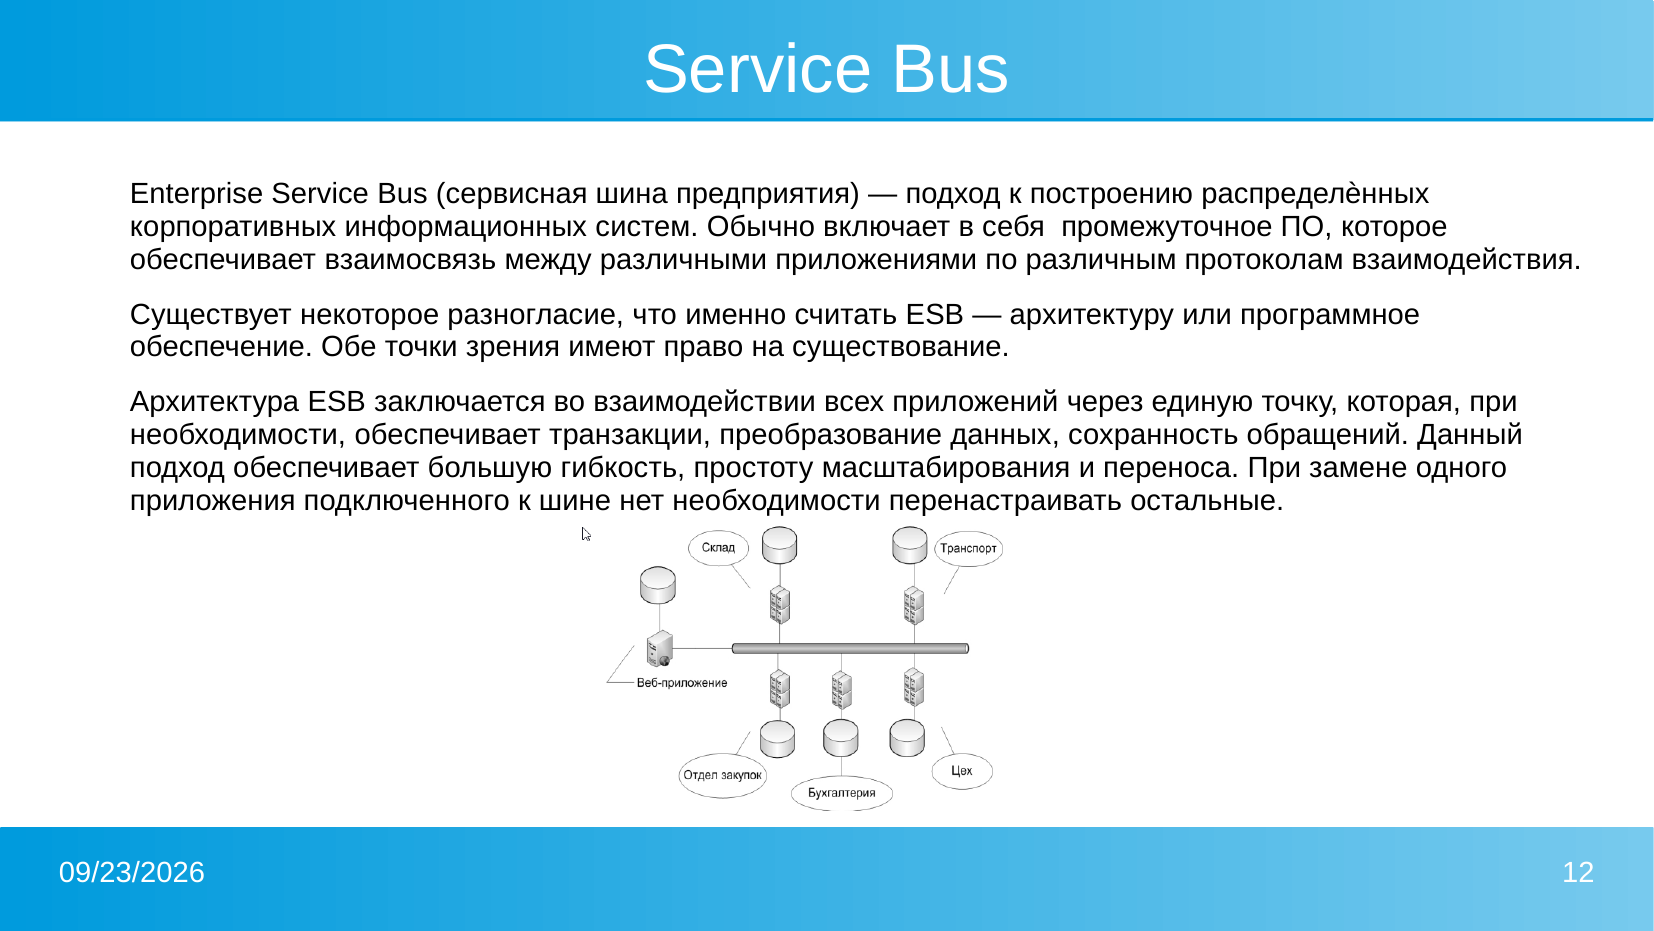

# Service Bus
Enterprise Service Bus (сервисная шина предприятия) — подход к построению распределѐнных корпоративных информационных систем. Обычно включает в себя промежуточное ПО, которое обеспечивает взаимосвязь между различными приложениями по различным протоколам взаимодействия.
Существует некоторое разногласие, что именно считать ESB — архитектуру или программное обеспечение. Обе точки зрения имеют право на существование.
Архитектура ESB заключается во взаимодействии всех приложений через единую точку, которая, при необходимости, обеспечивает транзакции, преобразование данных, сохранность обращений. Данный подход обеспечивает большую гибкость, простоту масштабирования и переноса. При замене одного приложения подключенного к шине нет необходимости перенастраивать остальные.
12